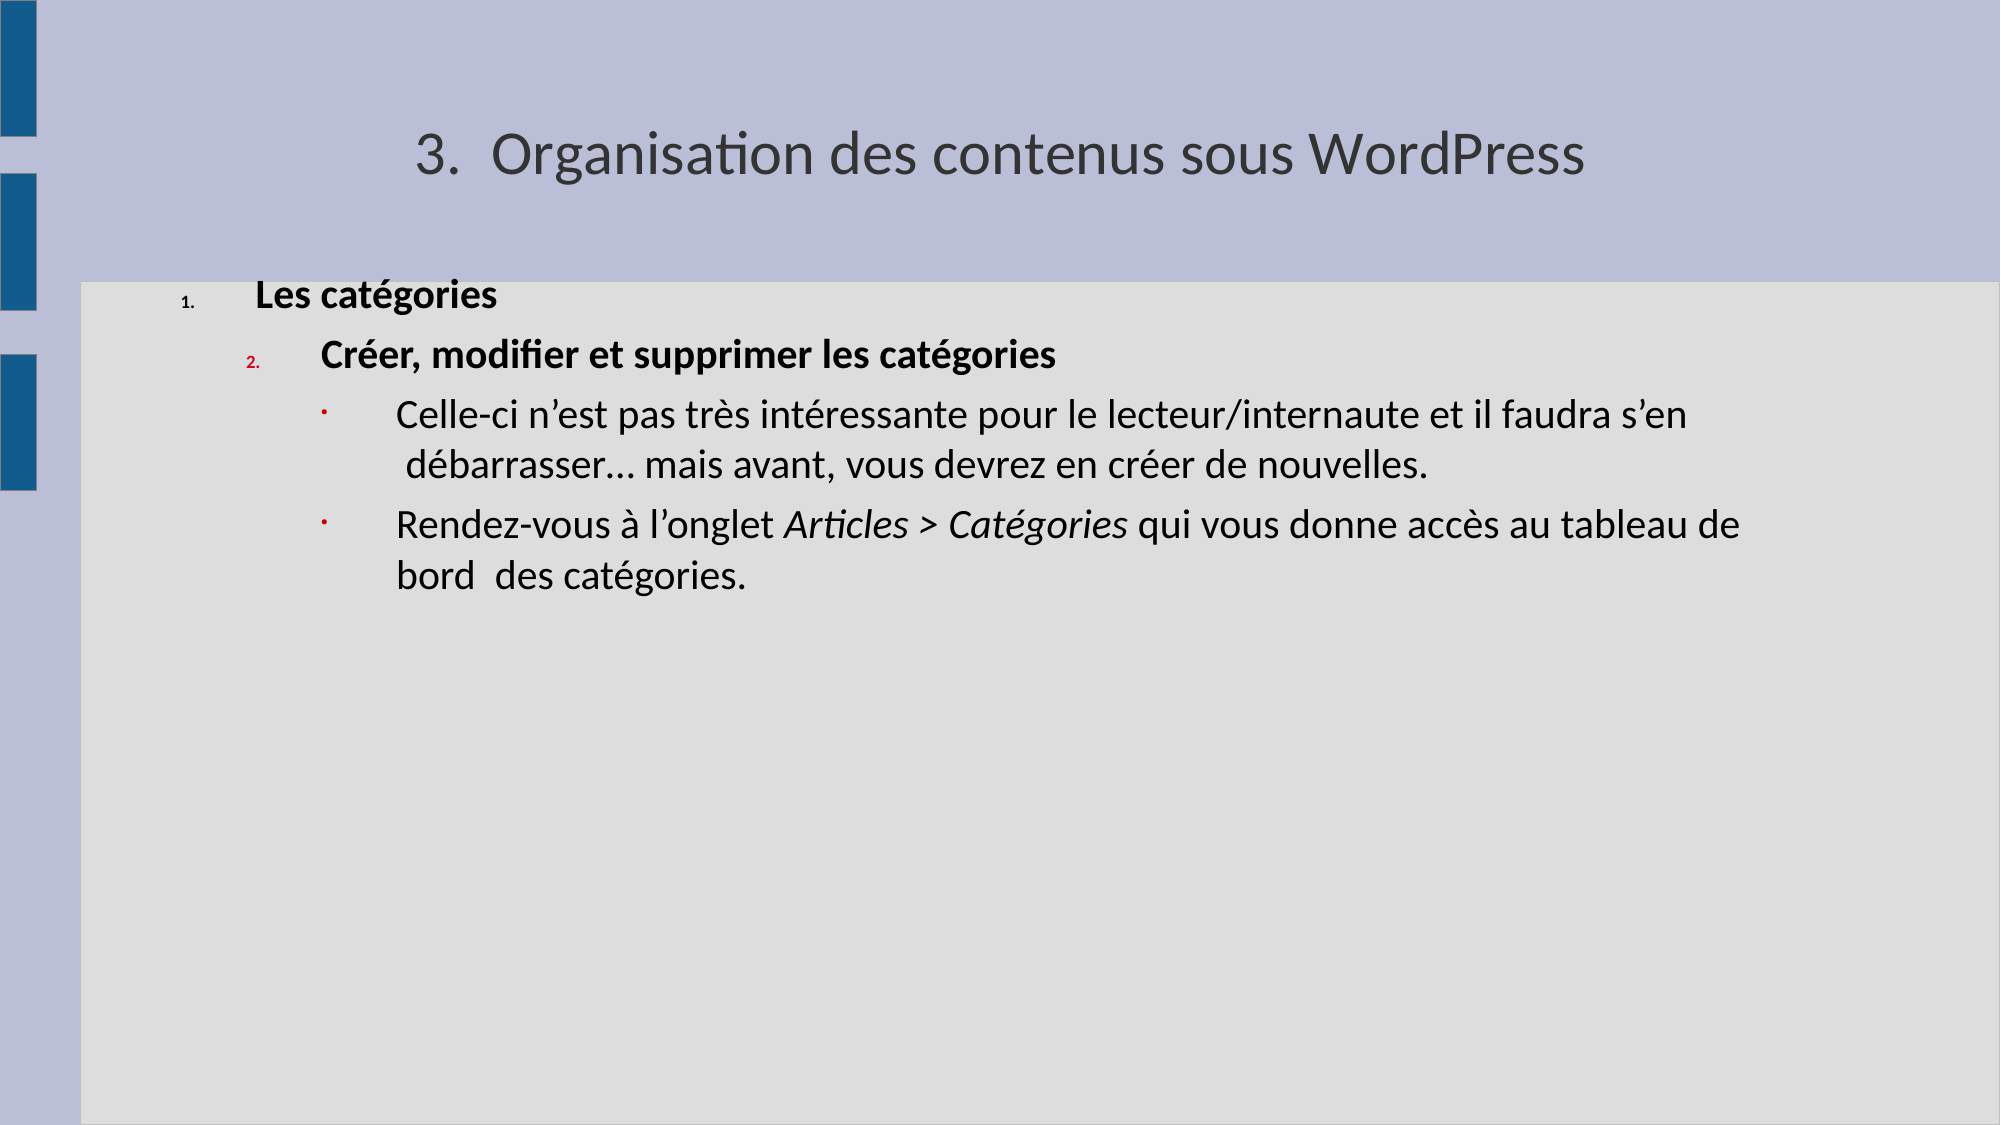

# 3.	Organisation des contenus sous WordPress
Les catégories
Créer, modifier et supprimer les catégories
Celle-ci n’est pas très intéressante pour le lecteur/internaute et il faudra s’en débarrasser… mais avant, vous devrez en créer de nouvelles.
Rendez-vous à l’onglet Articles > Catégories qui vous donne accès au tableau de bord des catégories.